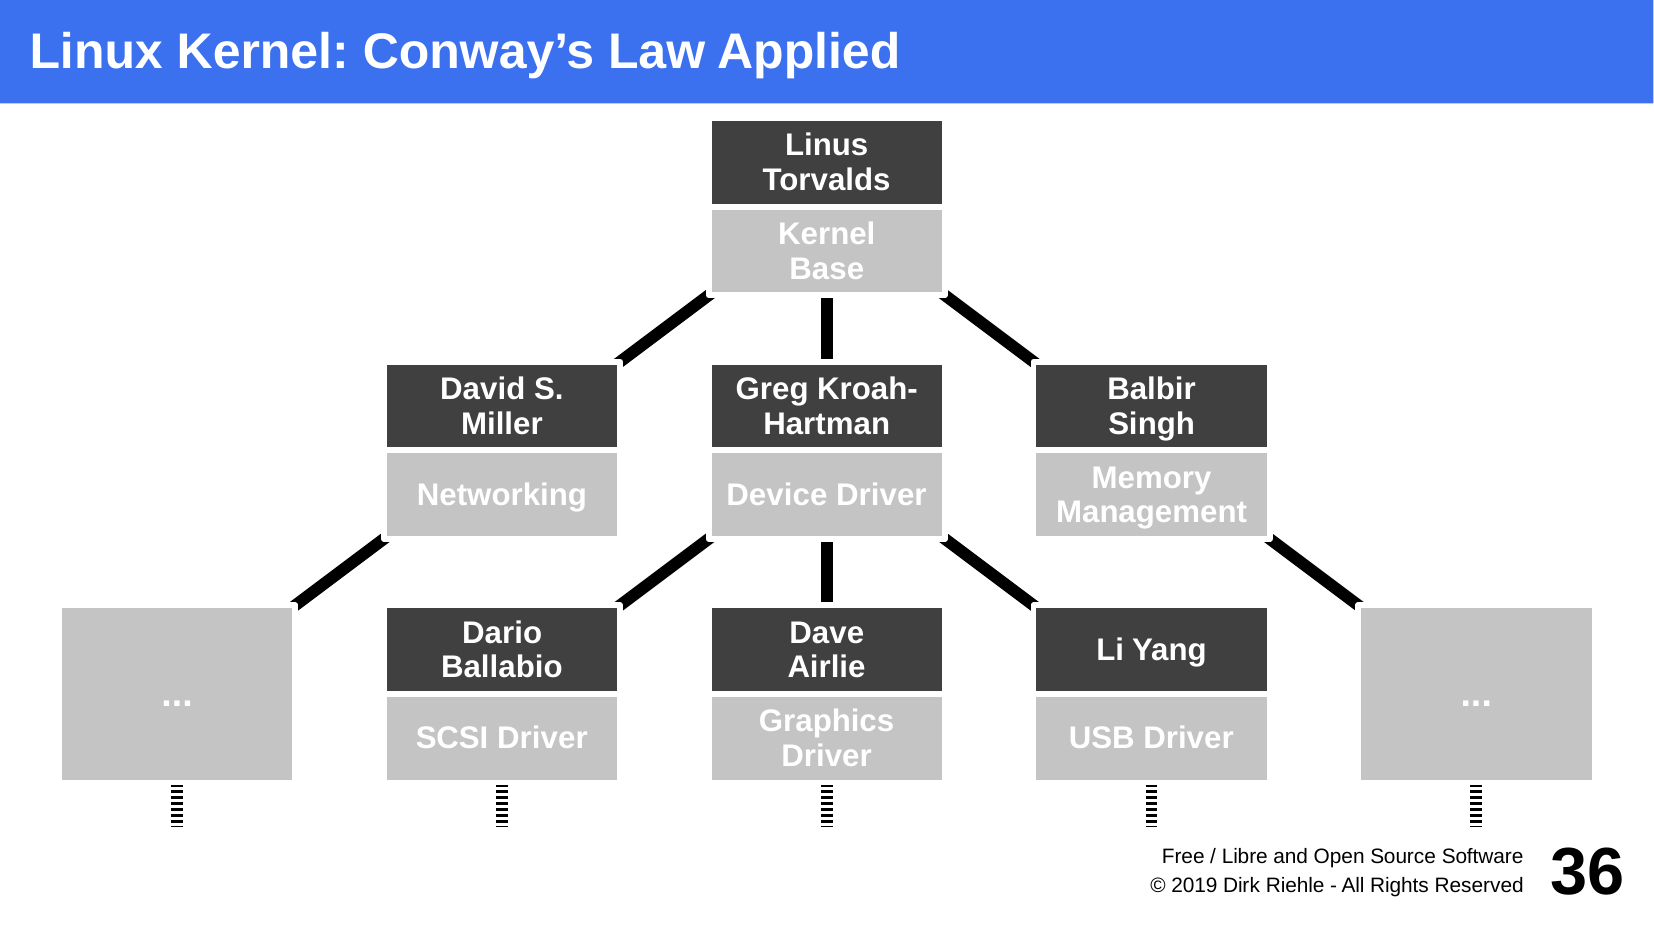

# Linux Kernel: Conway’s Law Applied
Linus
Torvalds
Kernel
Base
David S.
Miller
Greg Kroah- Hartman
Balbir
Singh
Networking
Device Driver
Memory Management
...
Dario
Ballabio
Dave
Airlie
Li Yang
...
SCSI Driver
Graphics Driver
USB Driver
Free / Libre and Open Source Software
36
© 2019 Dirk Riehle - All Rights Reserved